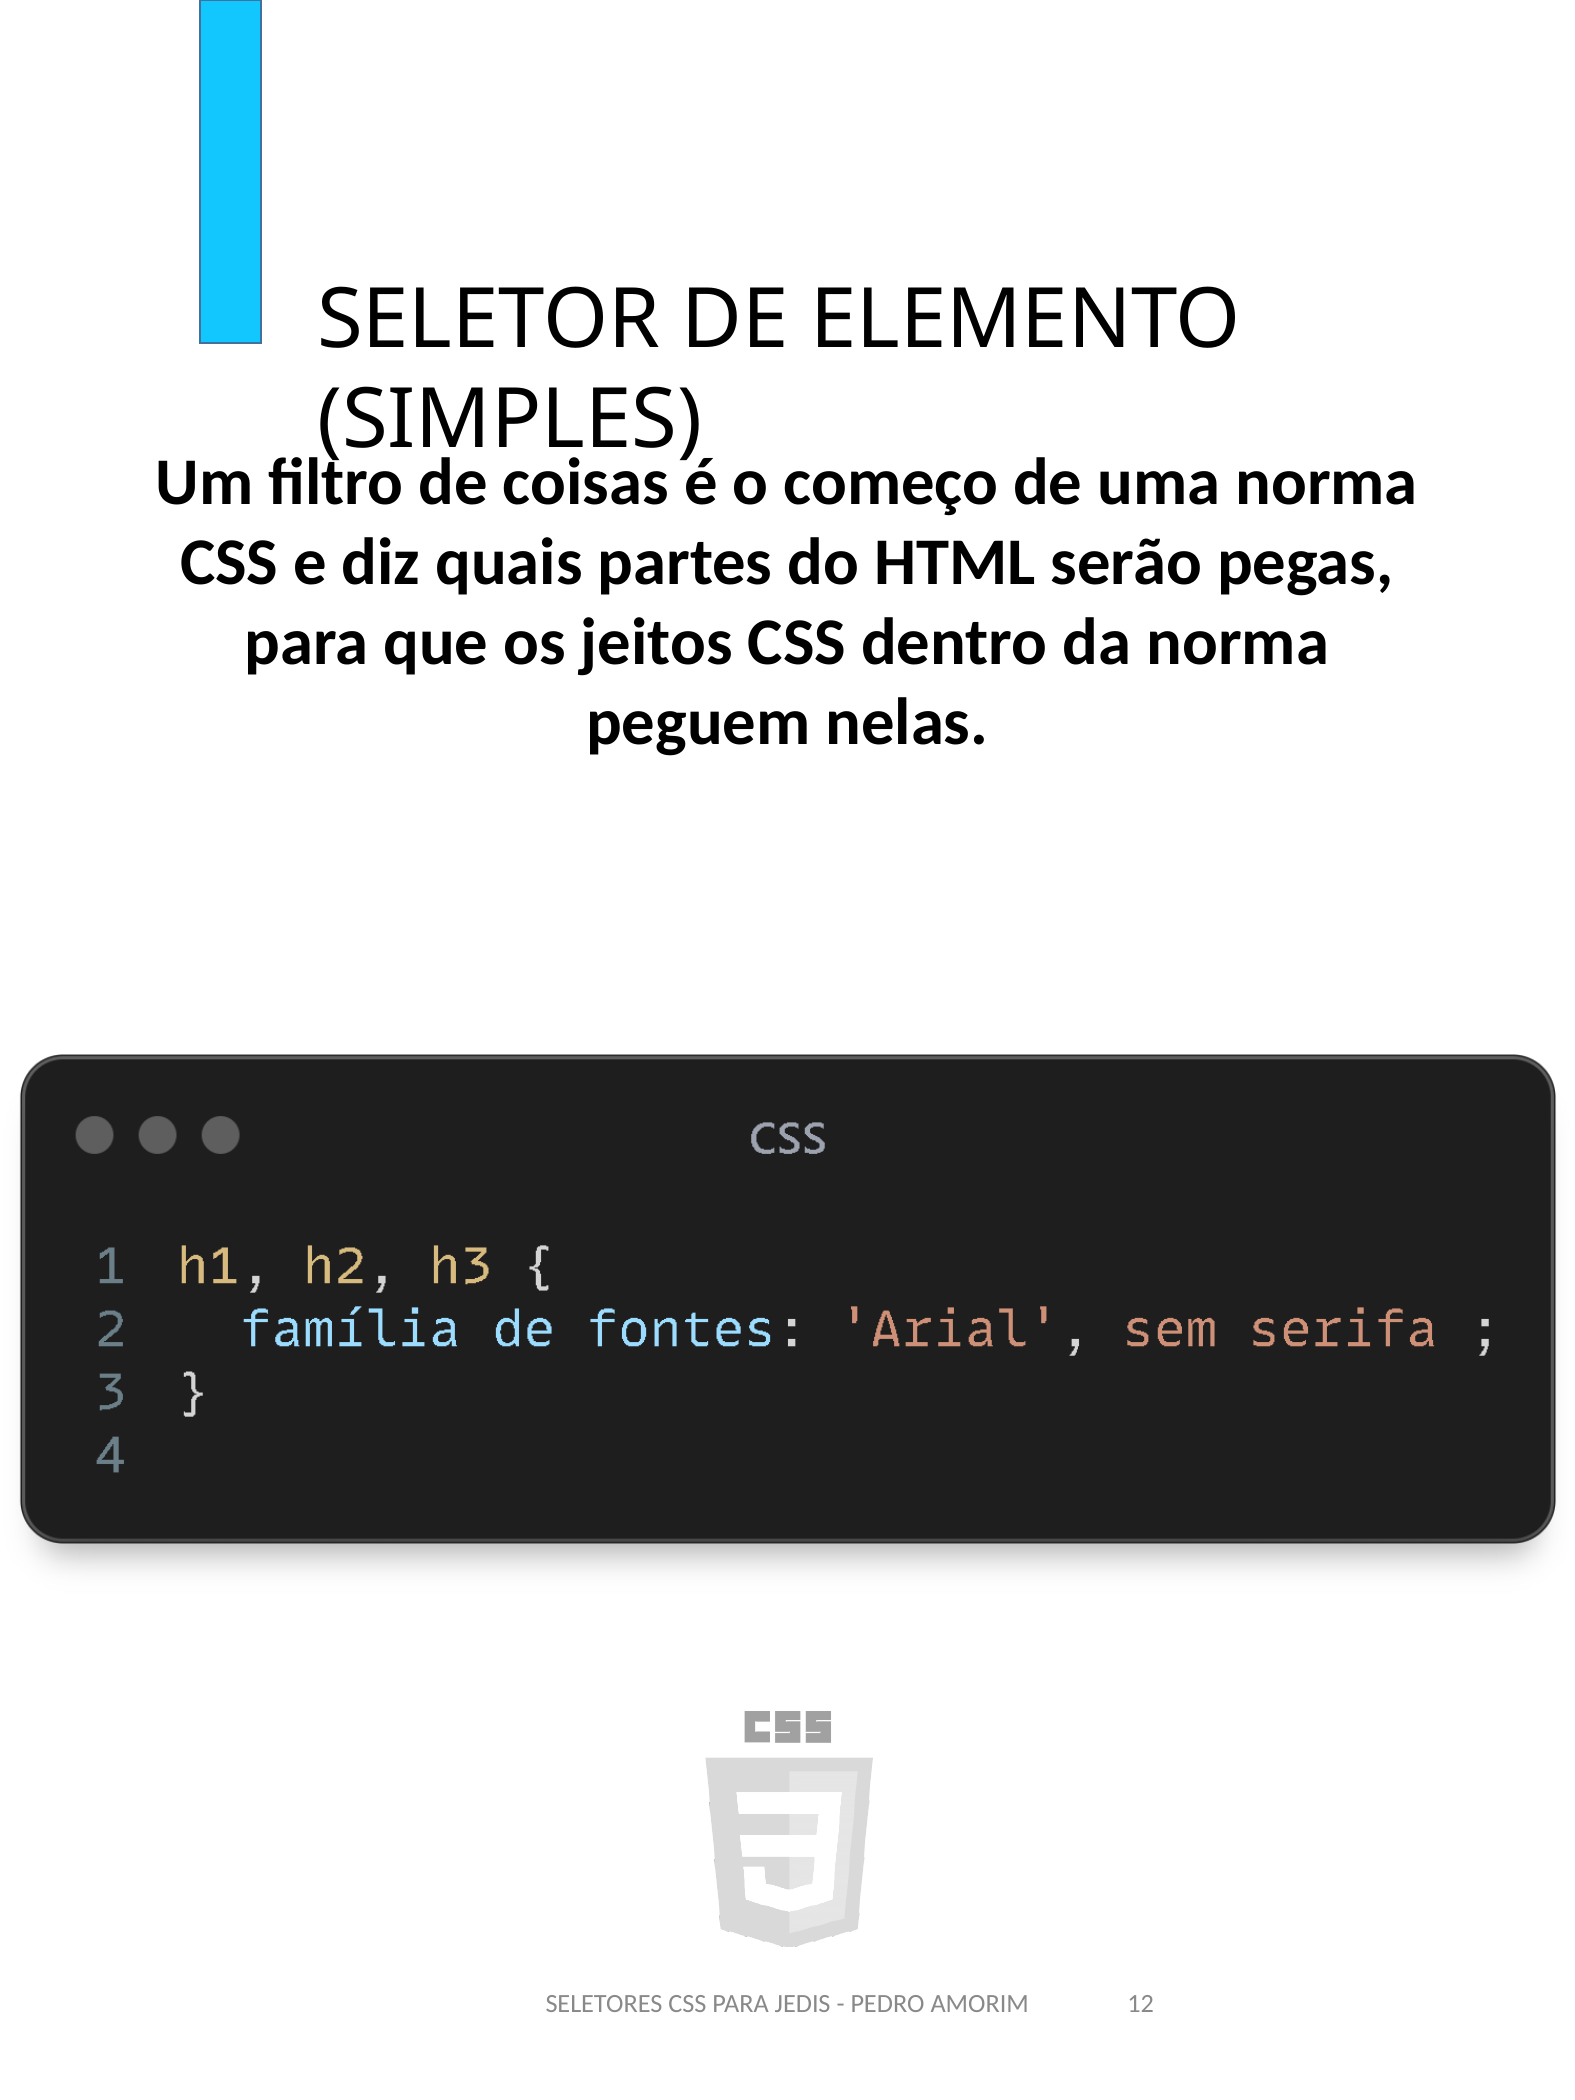

SELETOR DE ELEMENTO (SIMPLES)
Um filtro de coisas é o começo de uma norma CSS e diz quais partes do HTML serão pegas, para que os jeitos CSS dentro da norma peguem nelas.
SELETORES CSS PARA JEDIS - PEDRO AMORIM